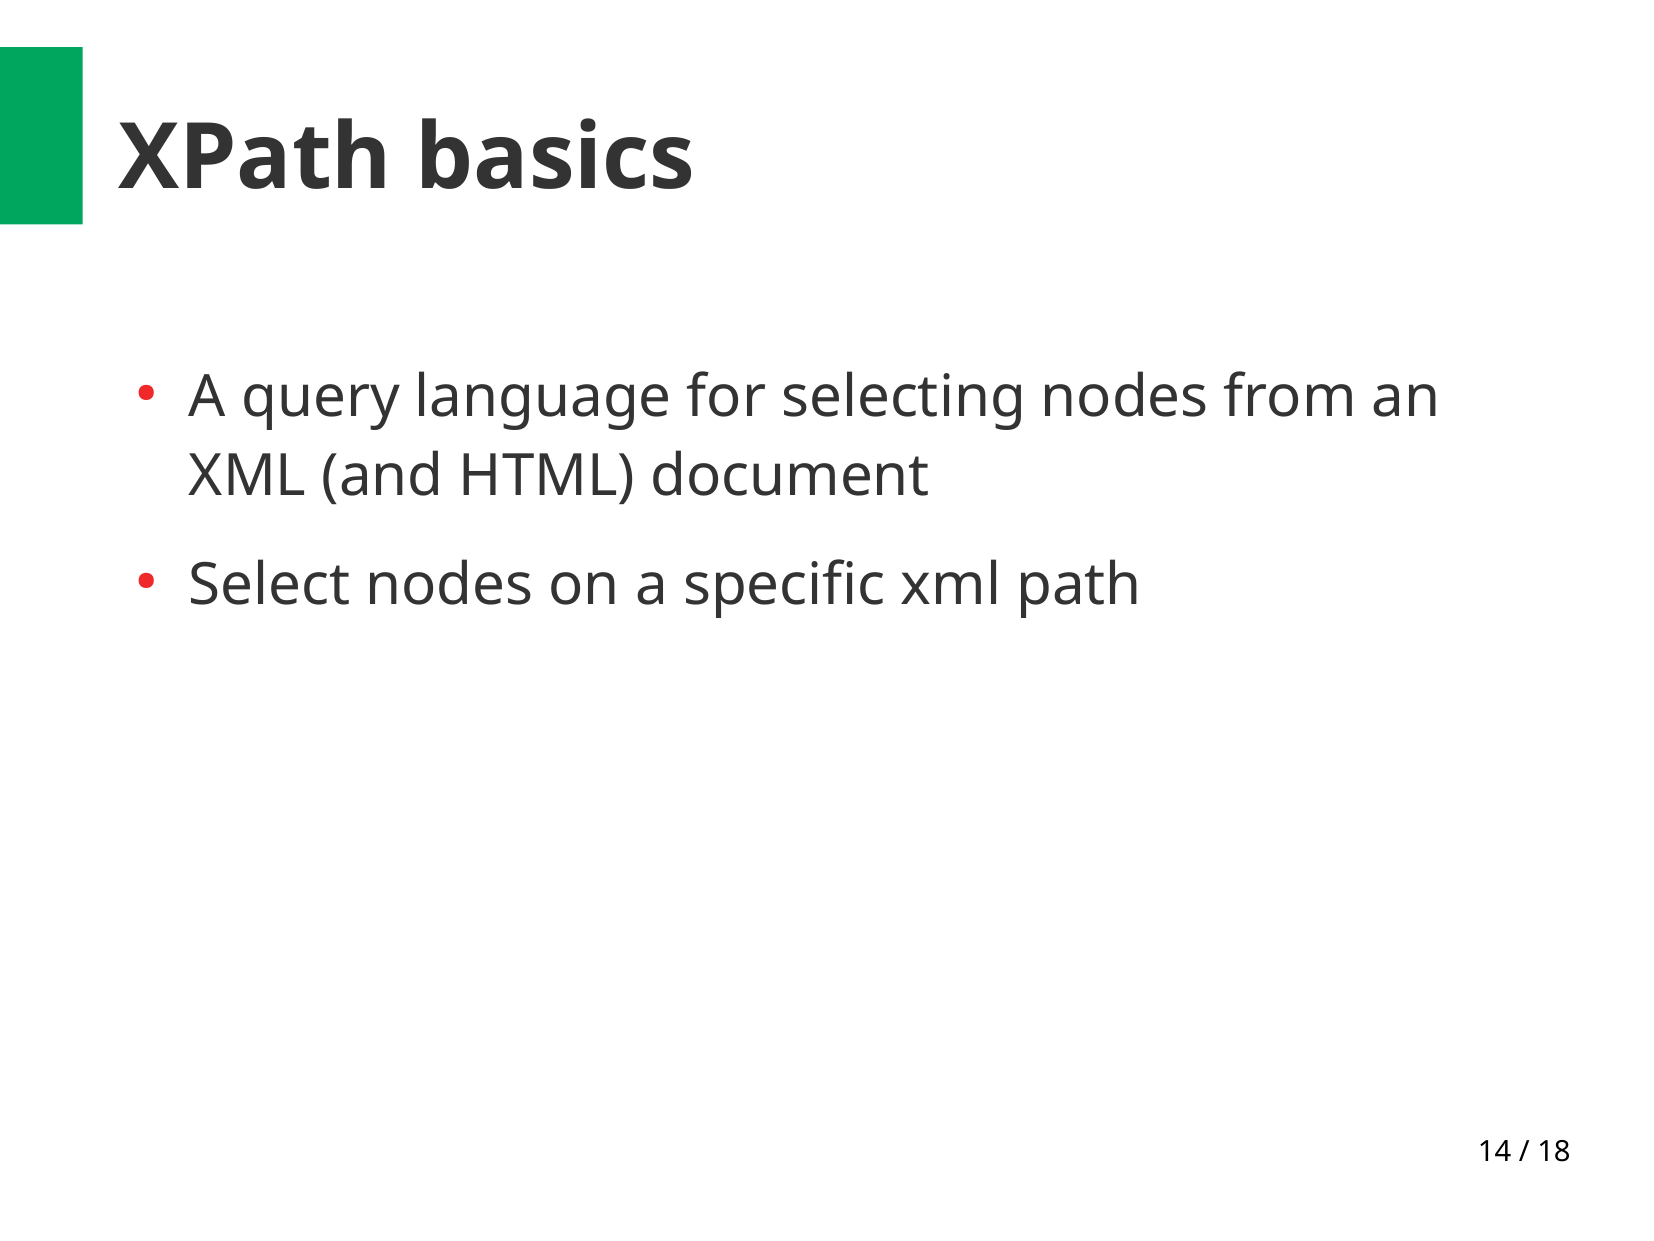

# XPath basics
A query language for selecting nodes from an XML (and HTML) document
Select nodes on a specific xml path
14